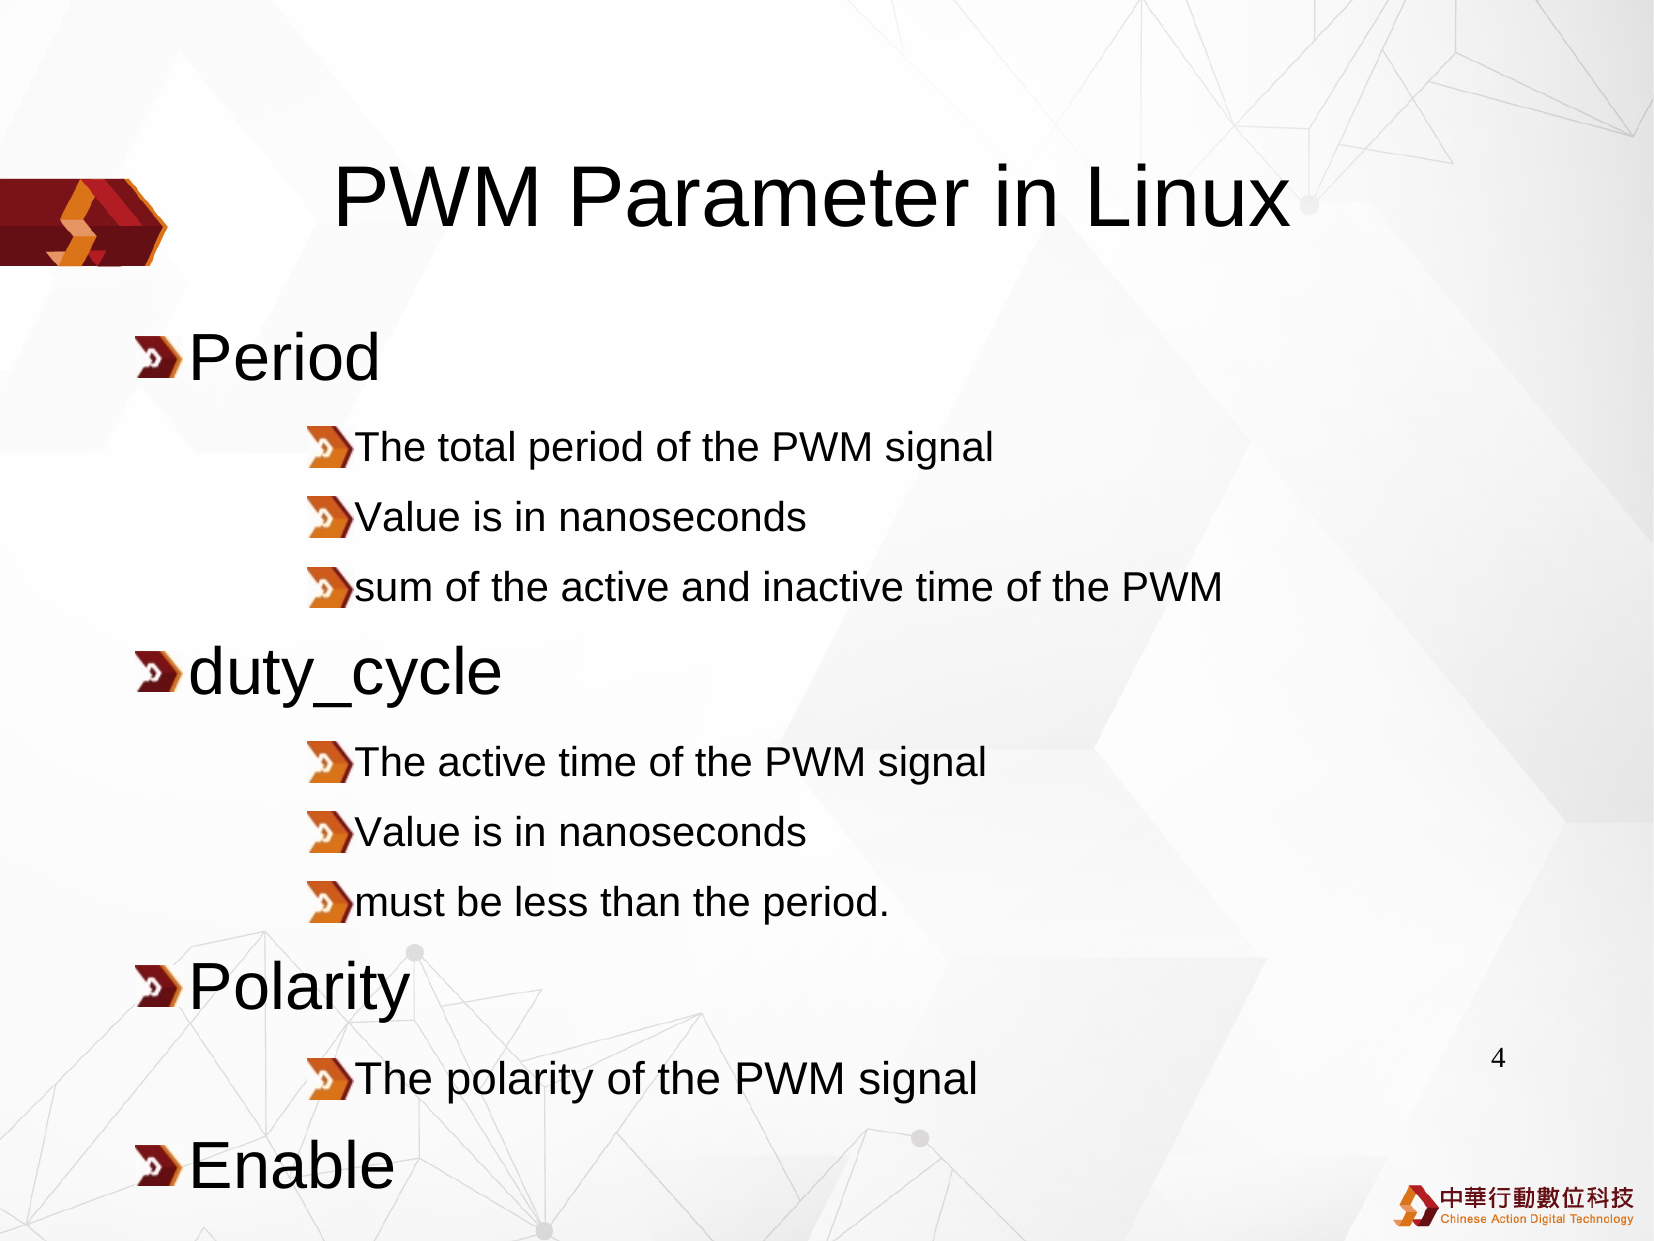

# PWM Parameter in Linux
Period
The total period of the PWM signal
Value is in nanoseconds
sum of the active and inactive time of the PWM
duty_cycle
The active time of the PWM signal
Value is in nanoseconds
must be less than the period.
Polarity
The polarity of the PWM signal
Enable
4